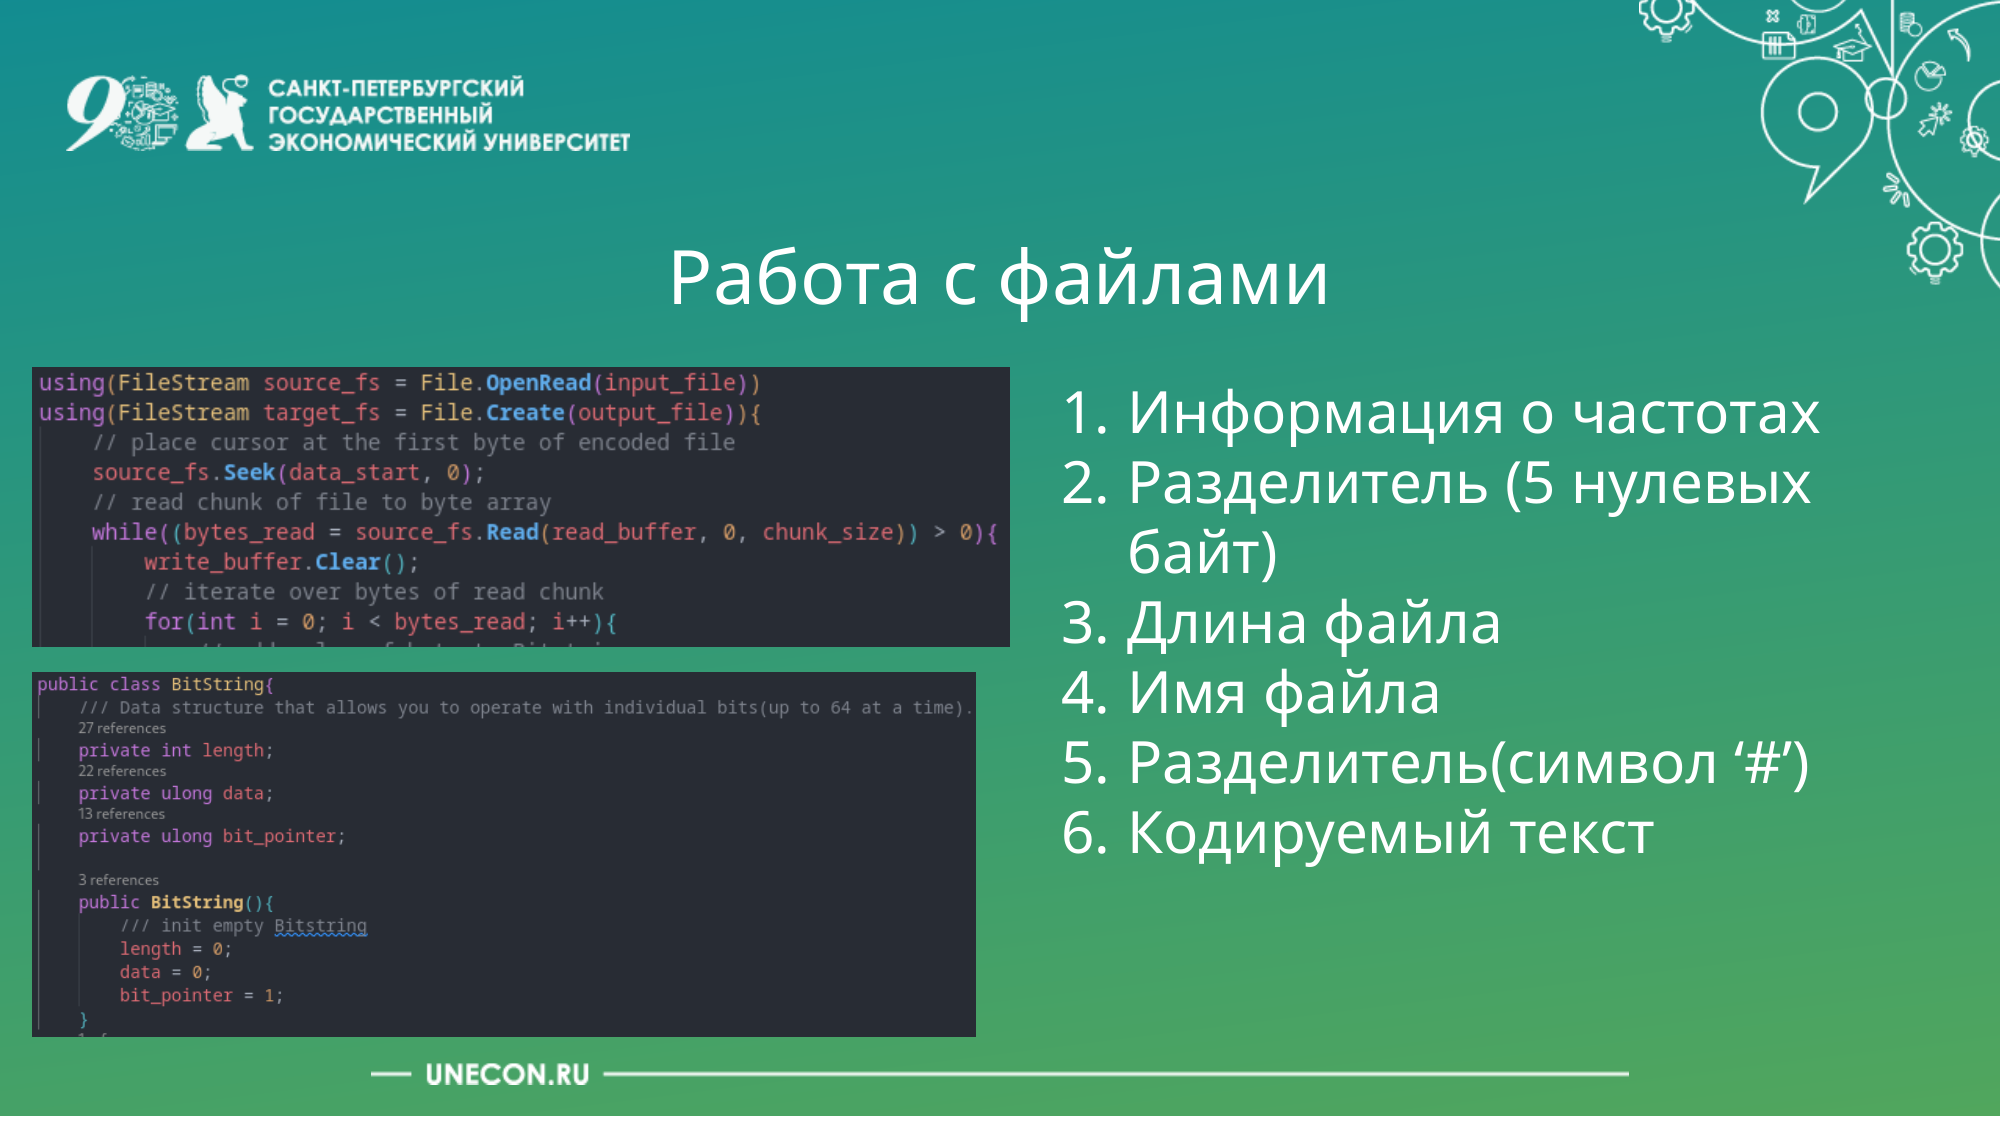

# Работа с файлами
Информация о частотах
Разделитель (5 нулевых байт)
Длина файла
Имя файла
Разделитель(символ ‘#’)
Кодируемый текст